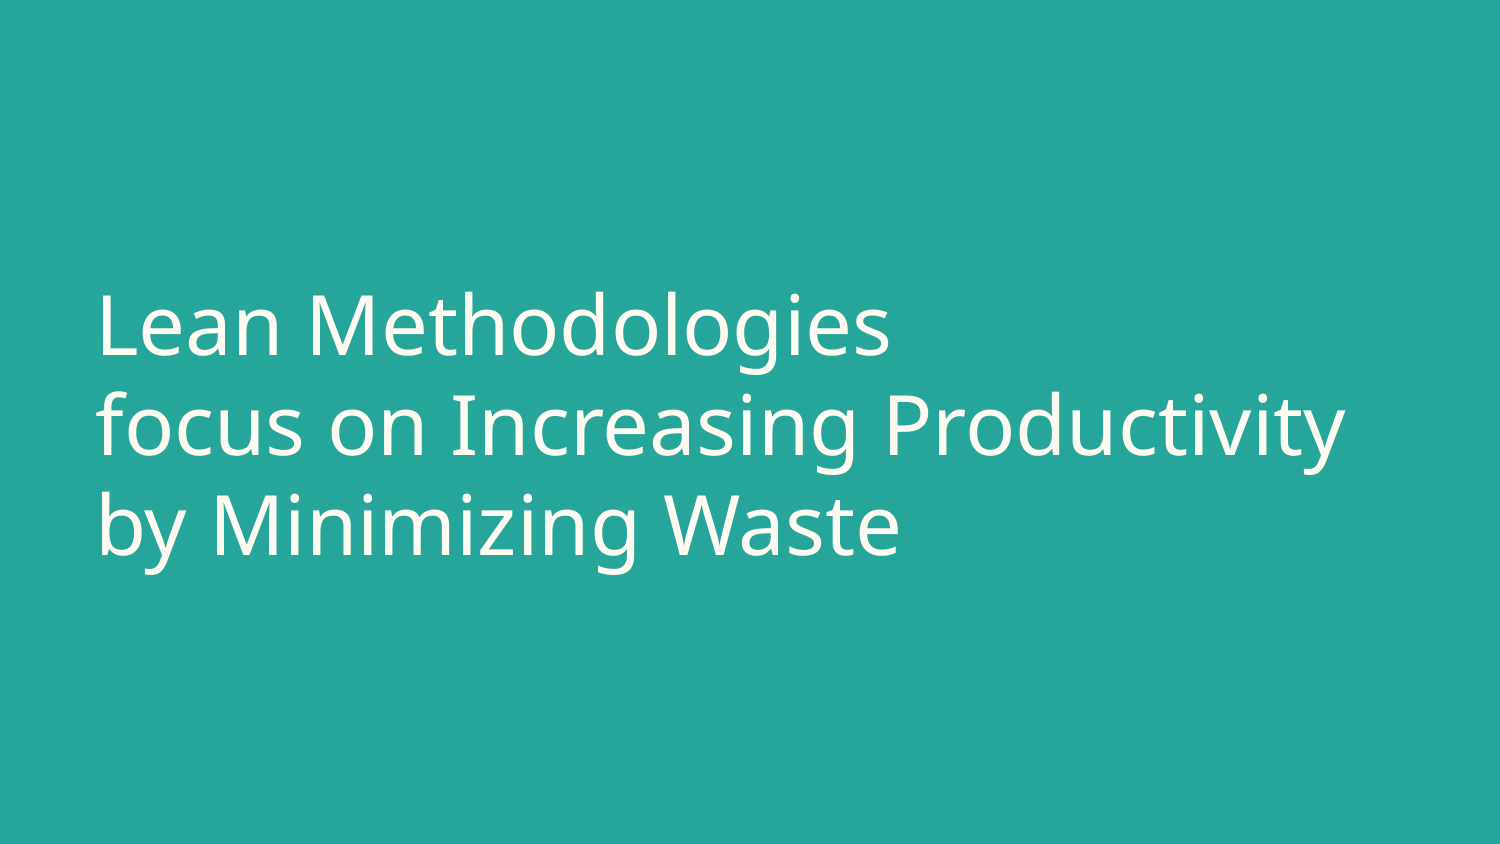

# Lean Methodologies focus on Increasing Productivity by Minimizing Waste